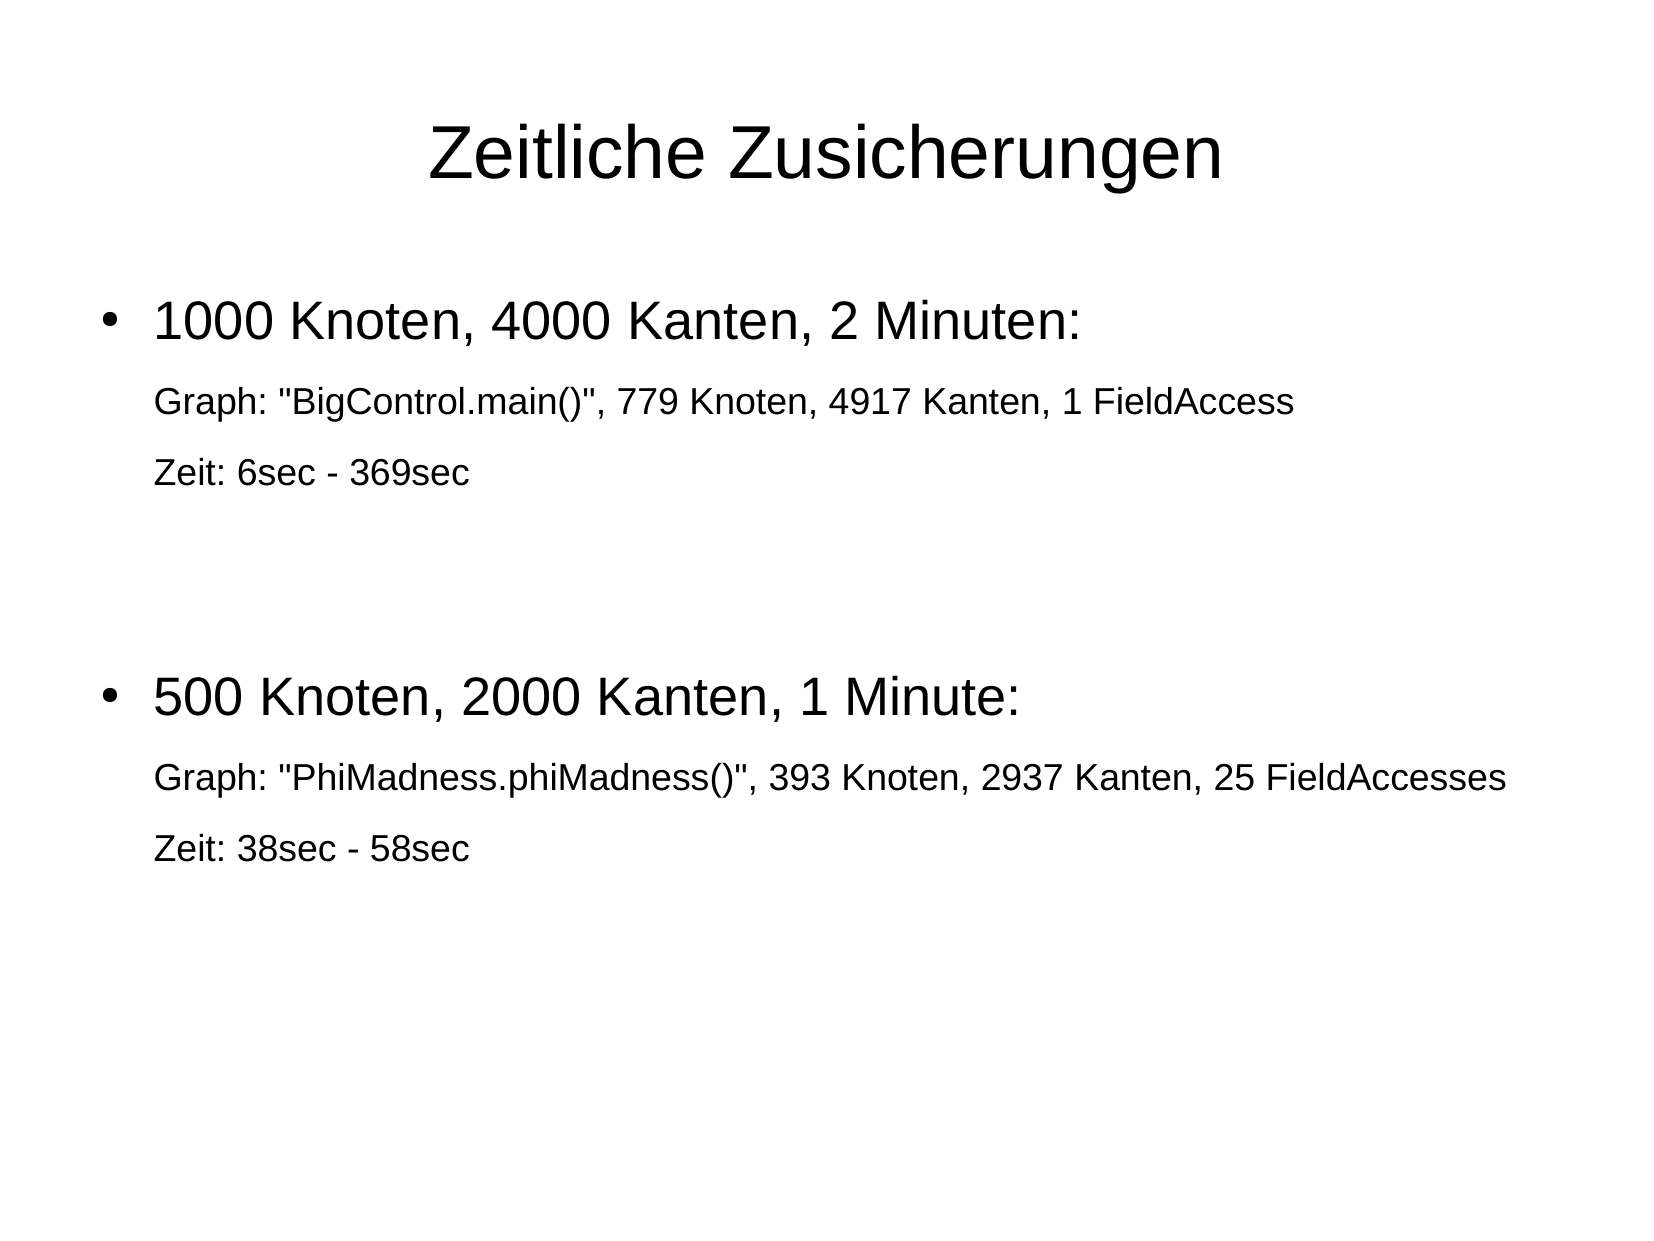

# Zeitliche Zusicherungen
1000 Knoten, 4000 Kanten, 2 Minuten:
Graph: "BigControl.main()", 779 Knoten, 4917 Kanten, 1 FieldAccess
Zeit: 6sec - 369sec
500 Knoten, 2000 Kanten, 1 Minute:
Graph: "PhiMadness.phiMadness()", 393 Knoten, 2937 Kanten, 25 FieldAccesses
Zeit: 38sec - 58sec